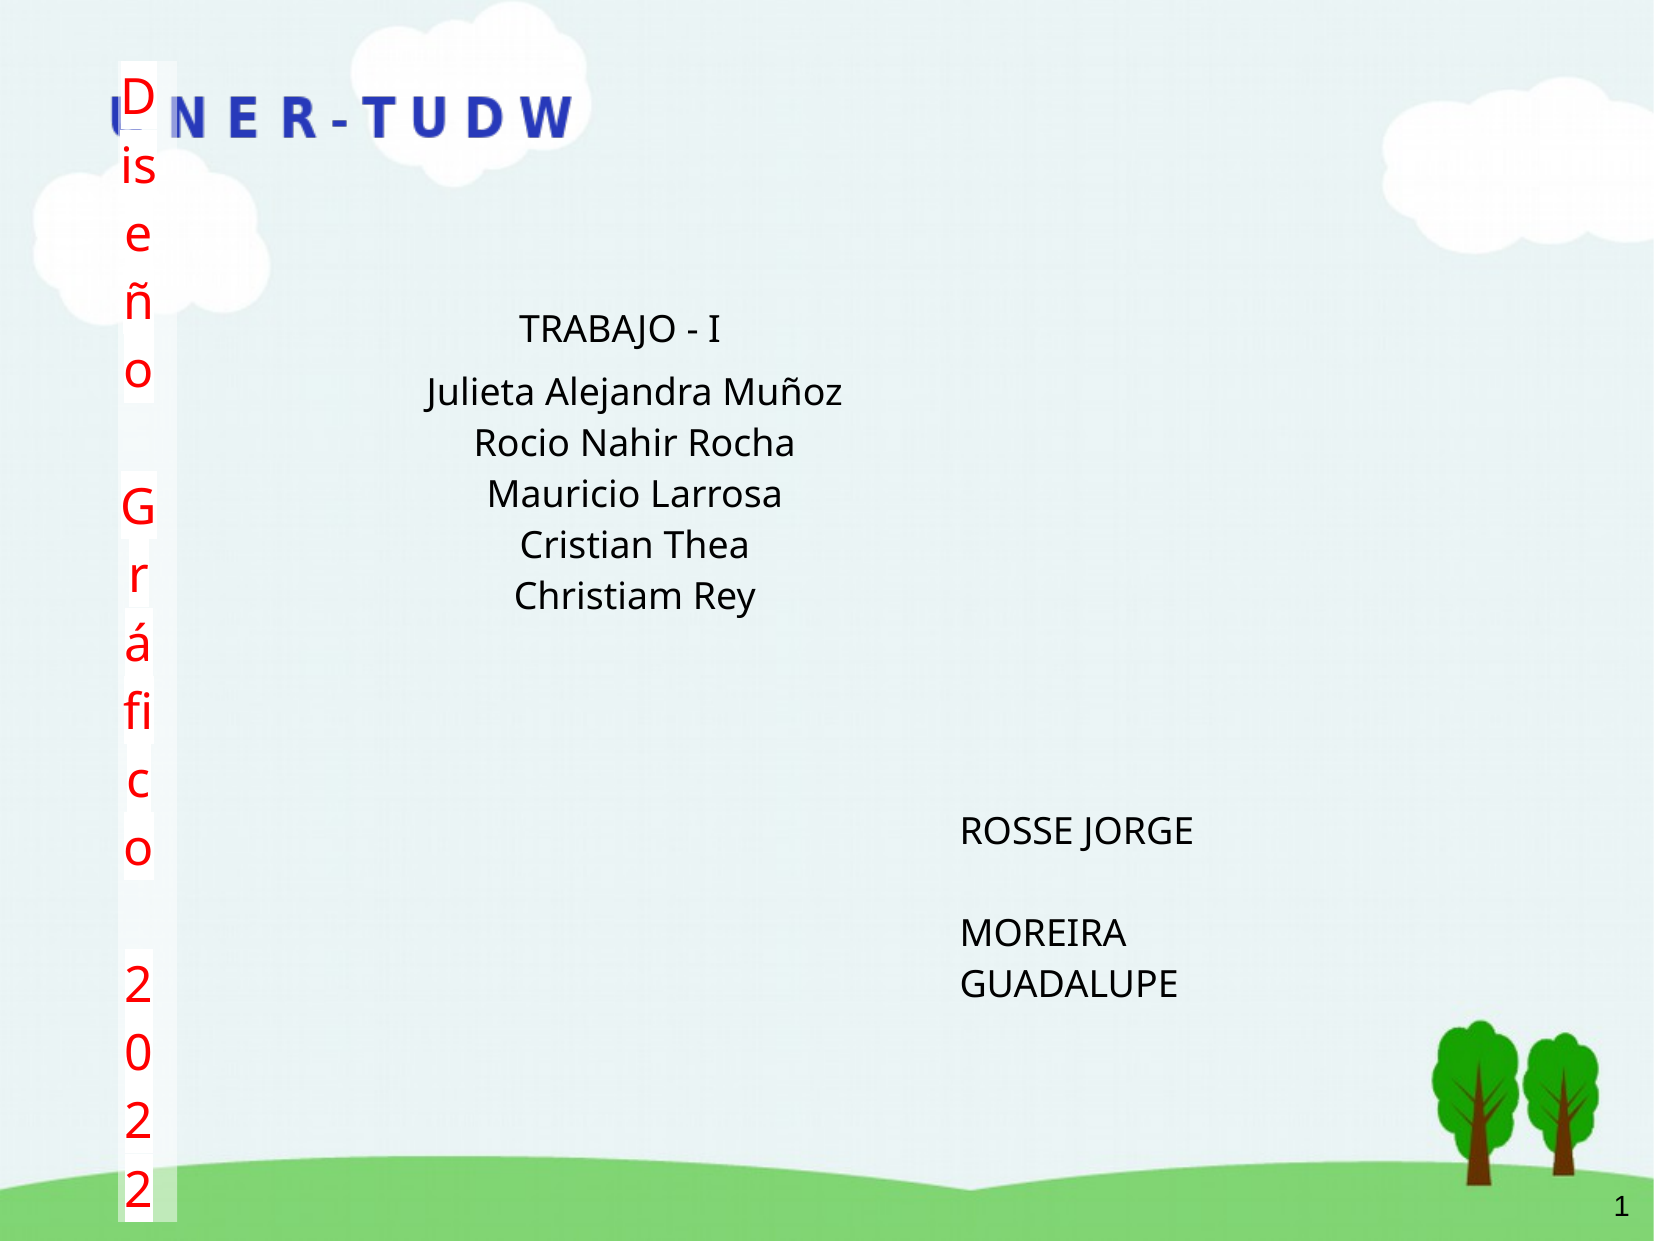

# Diseño Gráfico 2022
TRABAJO - I
Julieta Alejandra Muñoz
Rocio Nahir Rocha
Mauricio Larrosa
Cristian Thea
Christiam Rey
ROSSE JORGE
MOREIRA
GUADALUPE
1